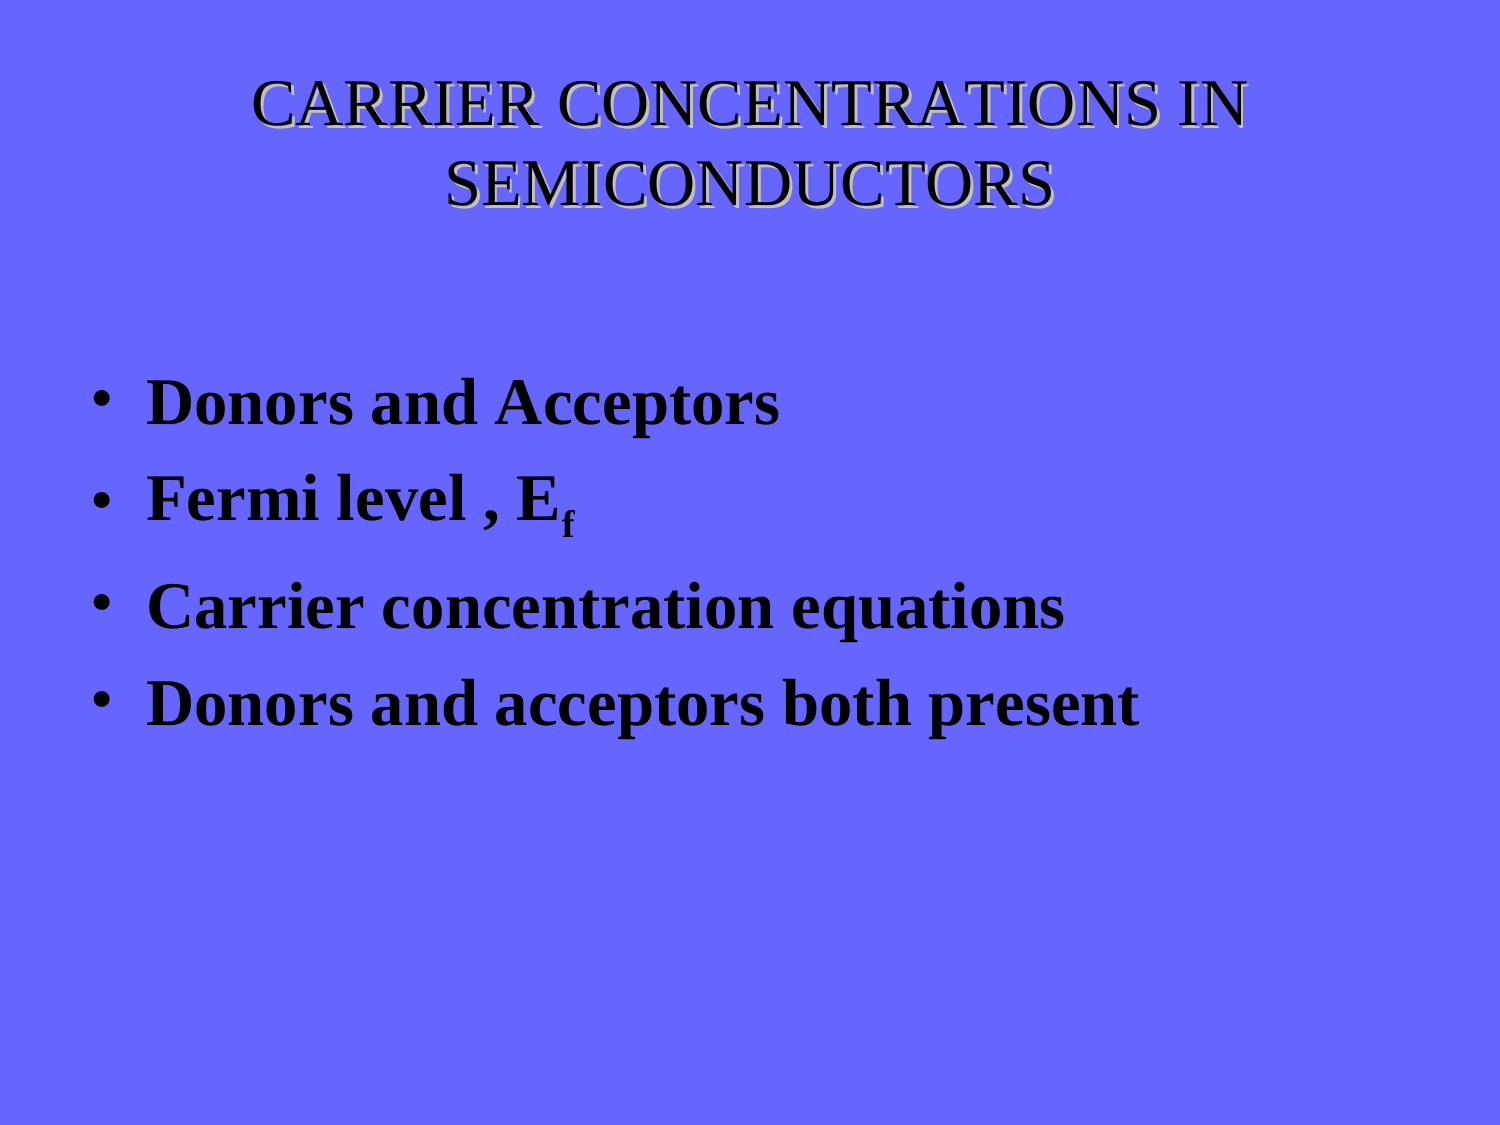

# CARRIER CONCENTRATIONS IN SEMICONDUCTORS
Donors and Acceptors
Fermi level , Ef
Carrier concentration equations
Donors and acceptors both present